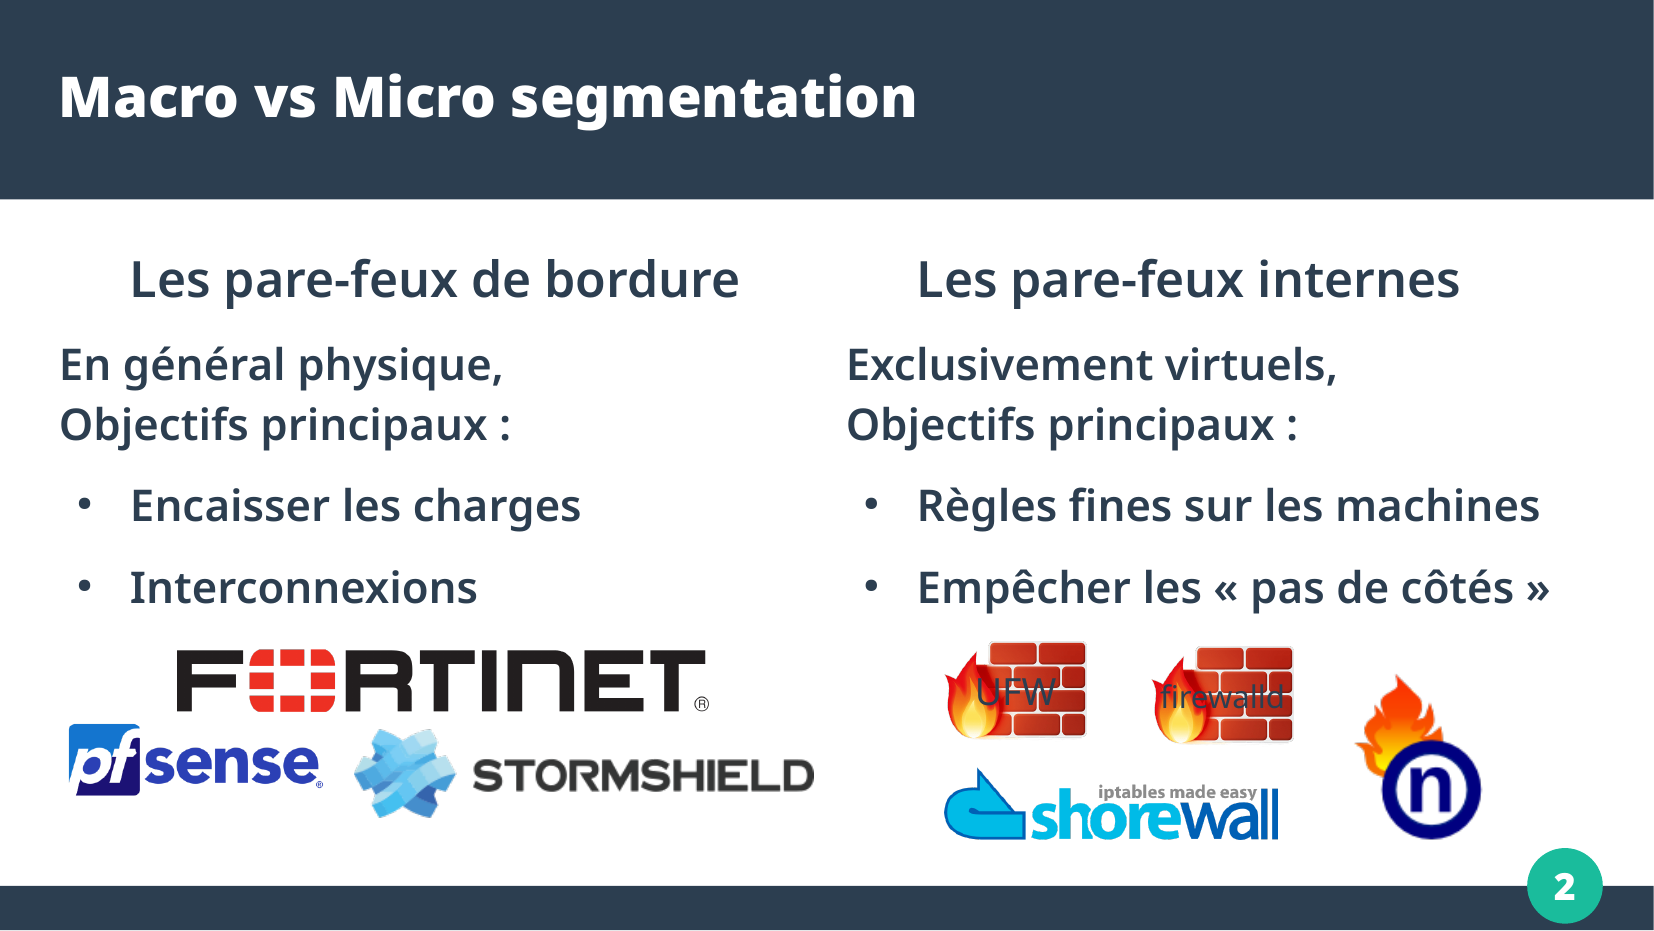

# Macro vs Micro segmentation
Les pare-feux de bordure
En général physique,
Objectifs principaux :
Encaisser les charges
Interconnexions
Les pare-feux internes
Exclusivement virtuels,
Objectifs principaux :
Règles fines sur les machines
Empêcher les « pas de côtés »
UFW
firewalld